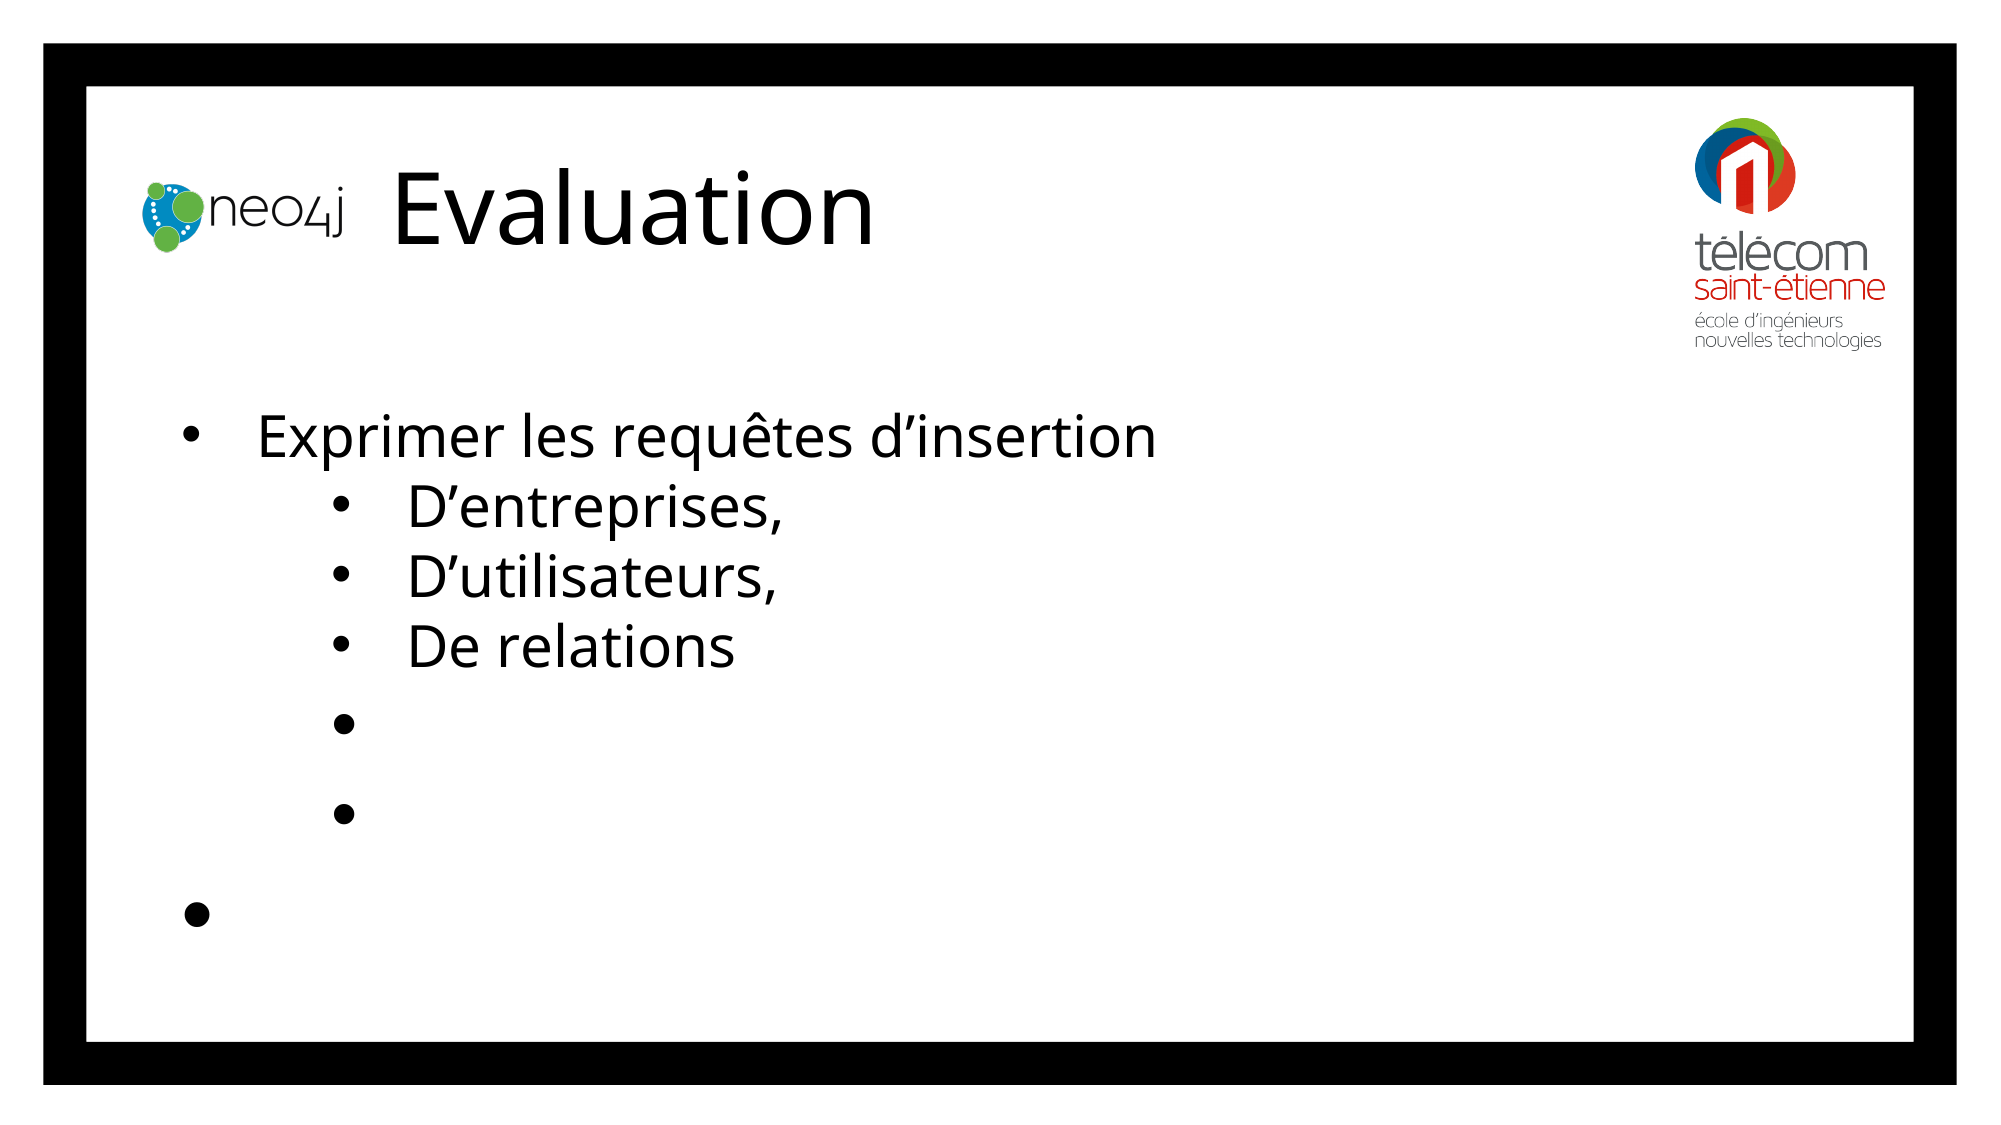

# Evaluation
Exprimer les requêtes d’insertion
D’entreprises,
D’utilisateurs,
De relations